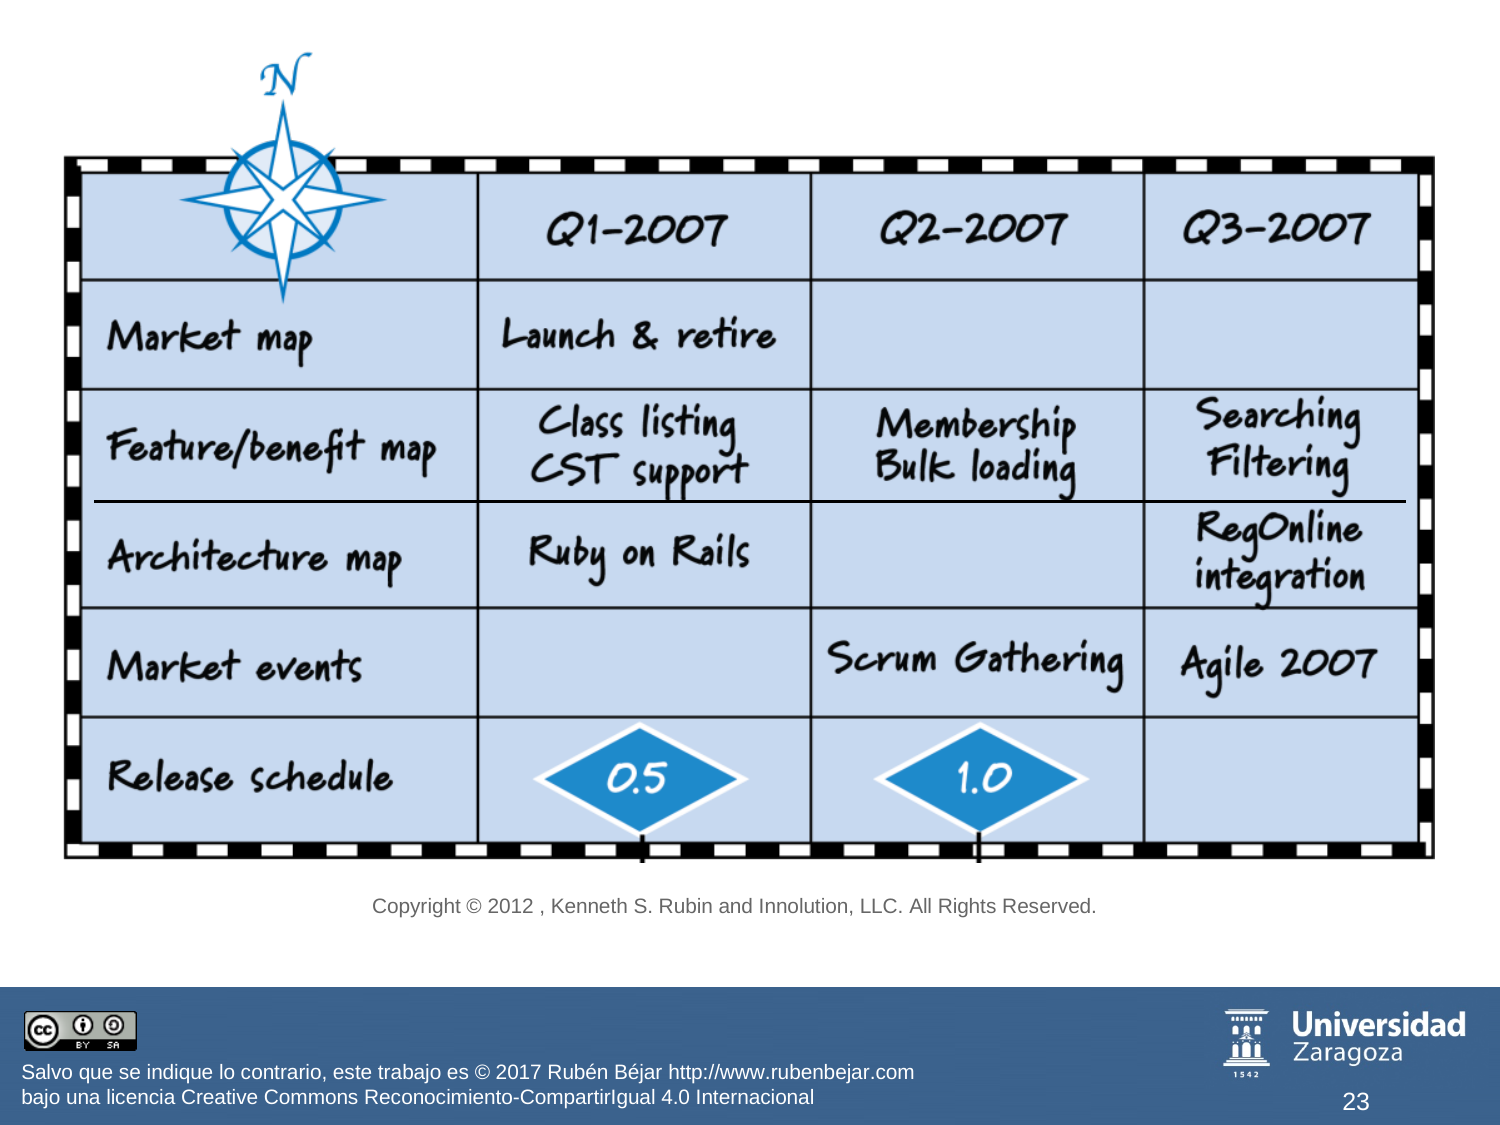

Copyright © 2012 , Kenneth S. Rubin and Innolution, LLC. All Rights Reserved.